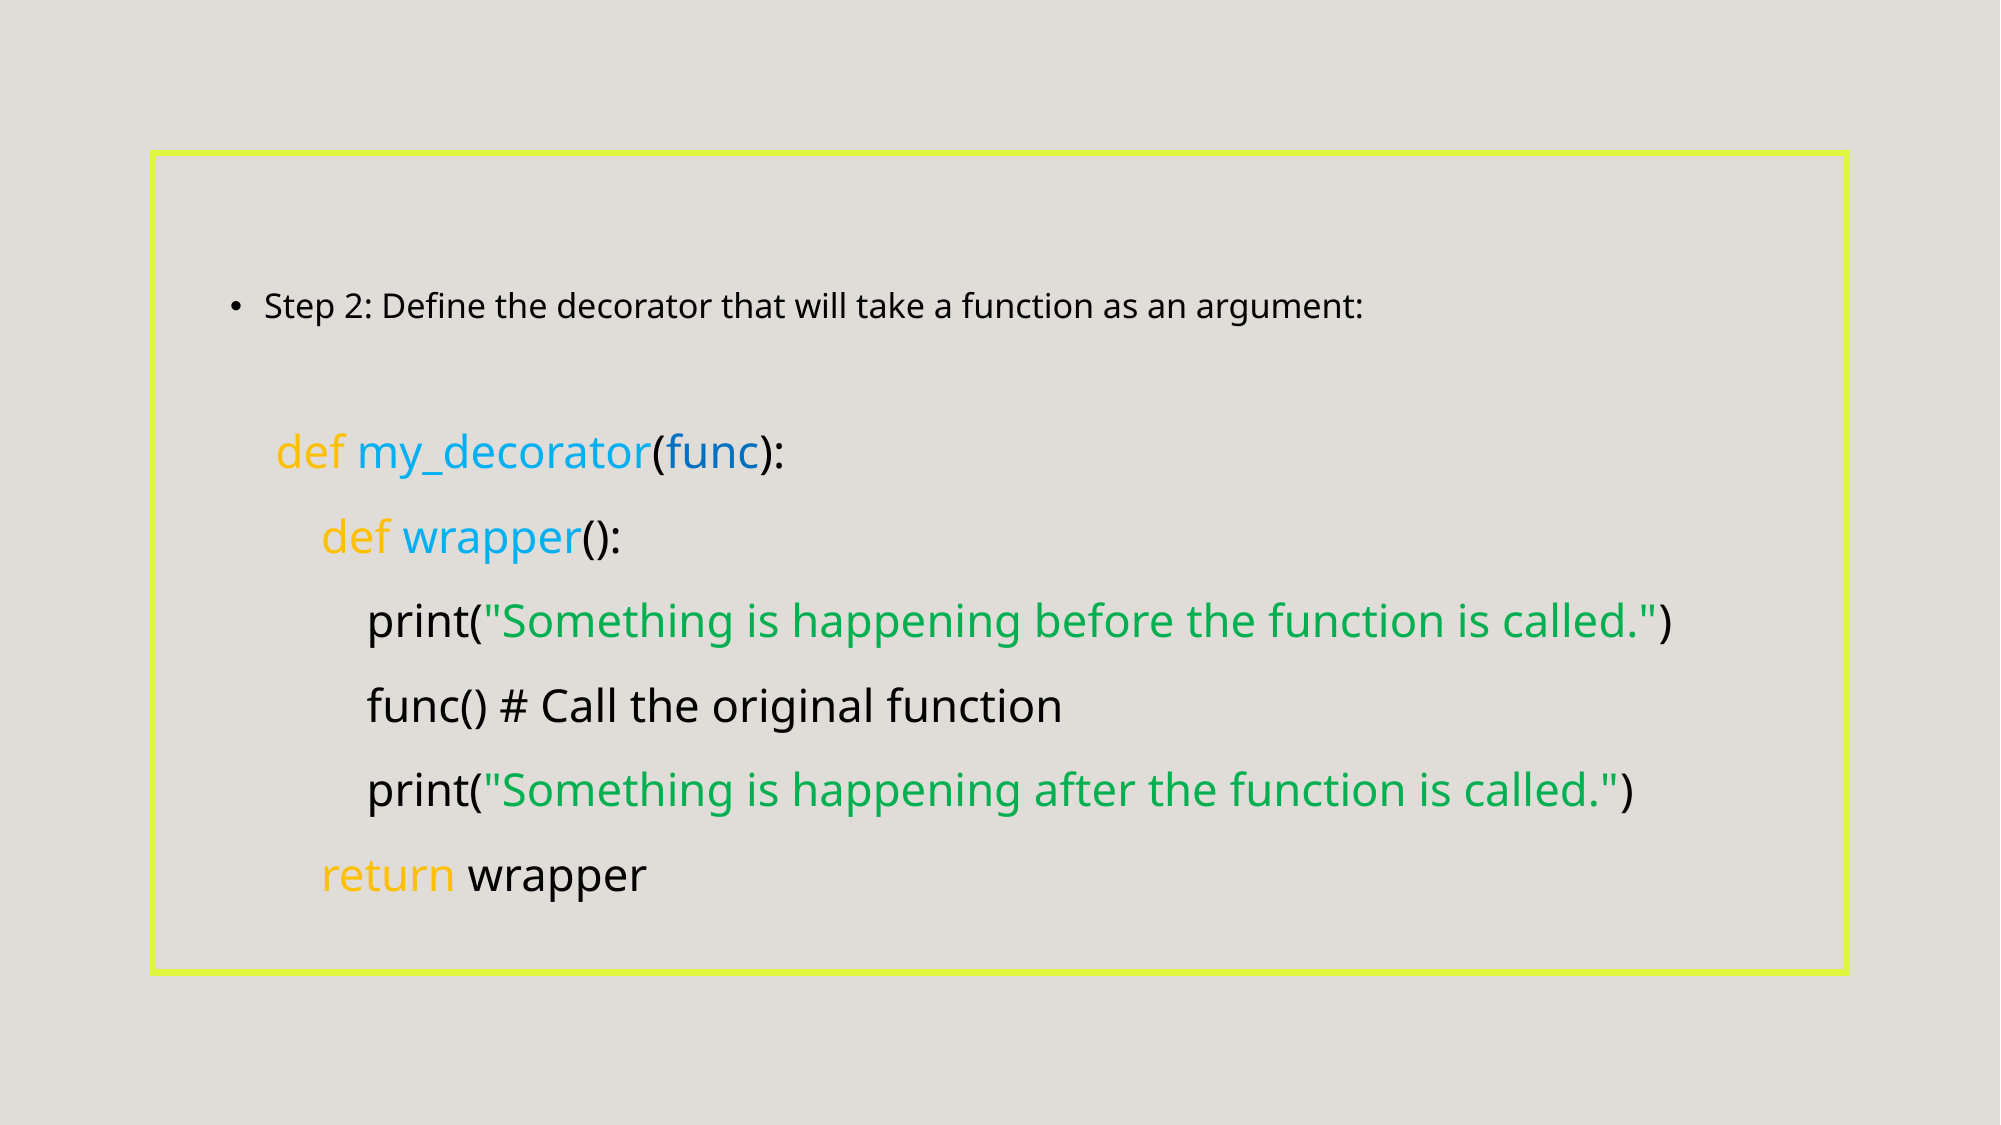

# Step 2: Define the decorator that will take a function as an argument:
 def my_decorator(func):
  def wrapper():
   print("Something is happening before the function is called.")
   func() # Call the original function
   print("Something is happening after the function is called.")
  return wrapper